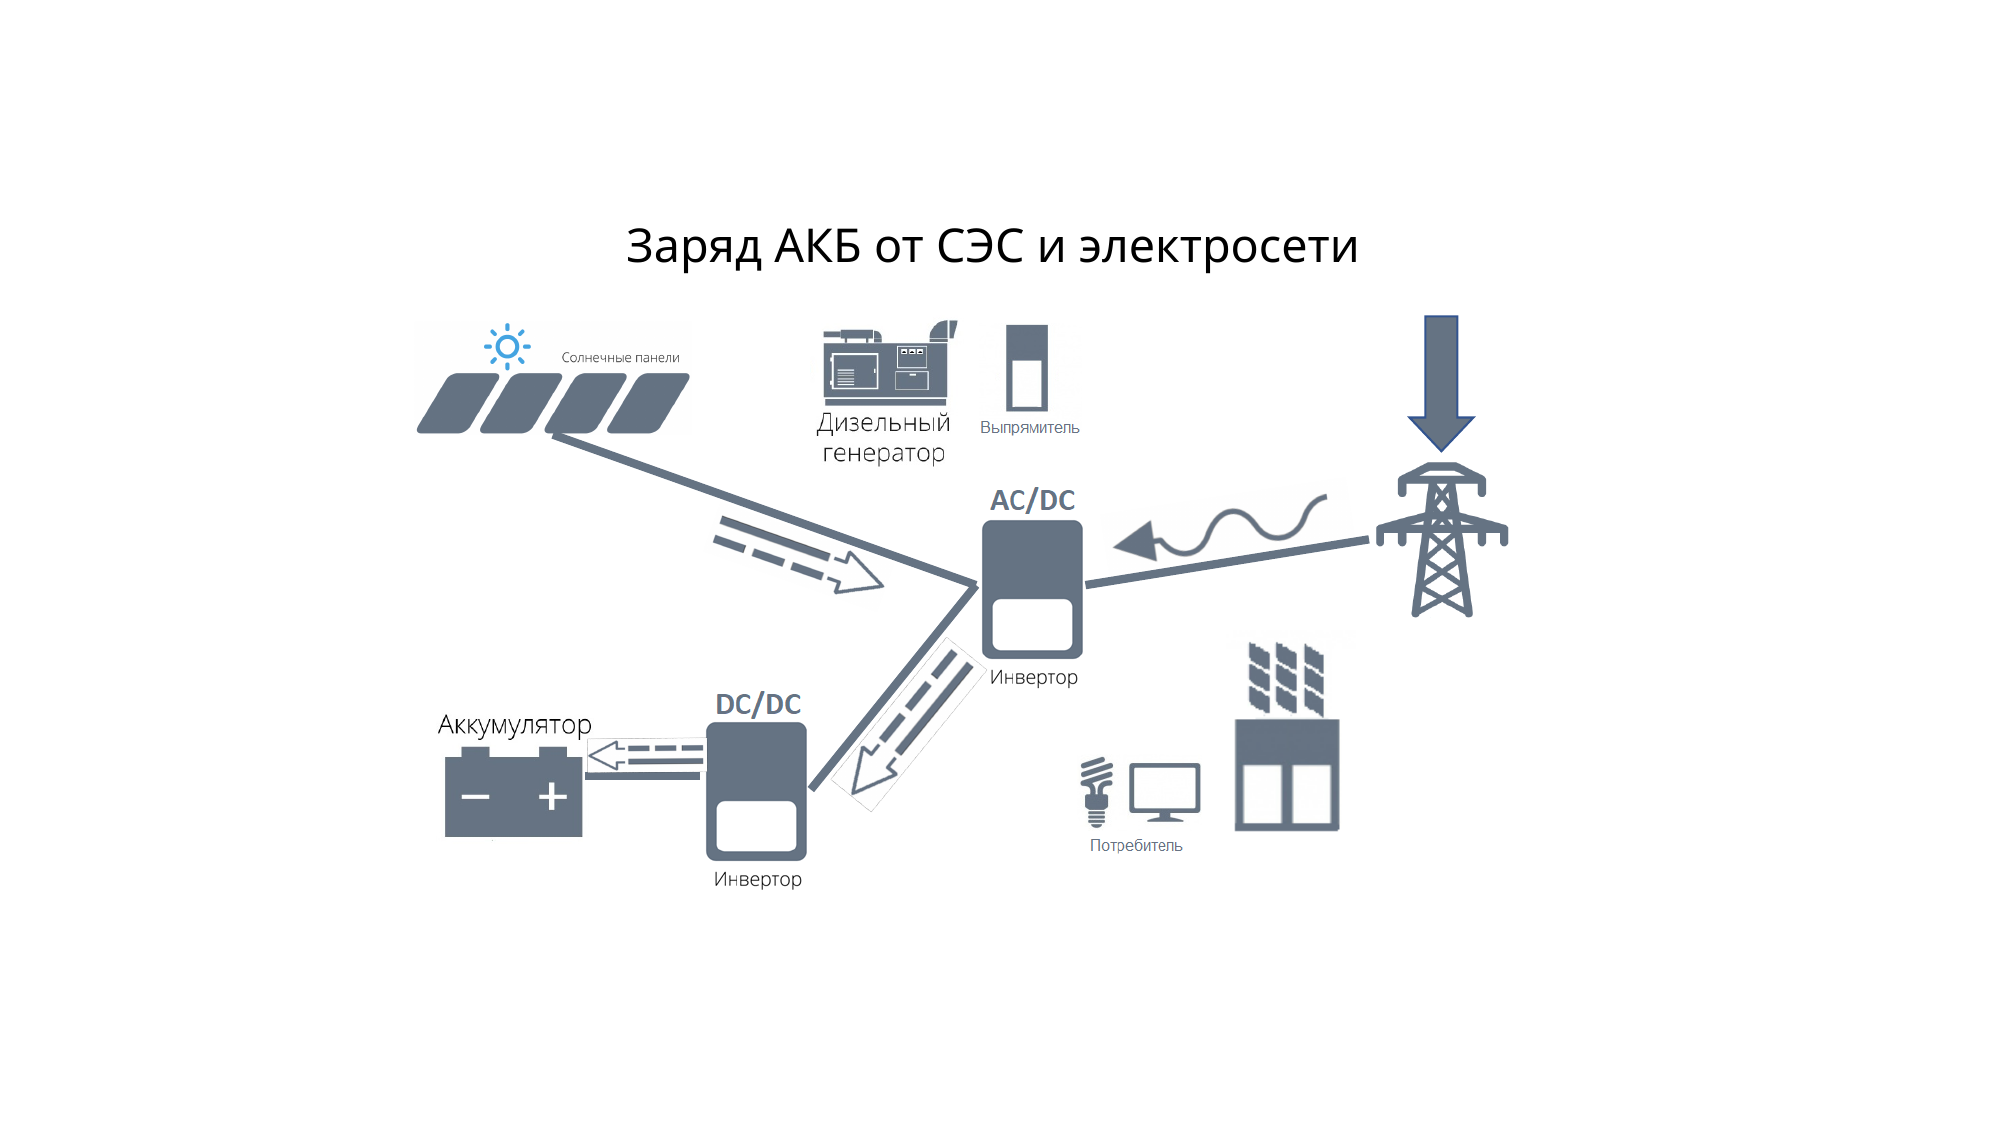

# Заряд АКБ от СЭС и электросети